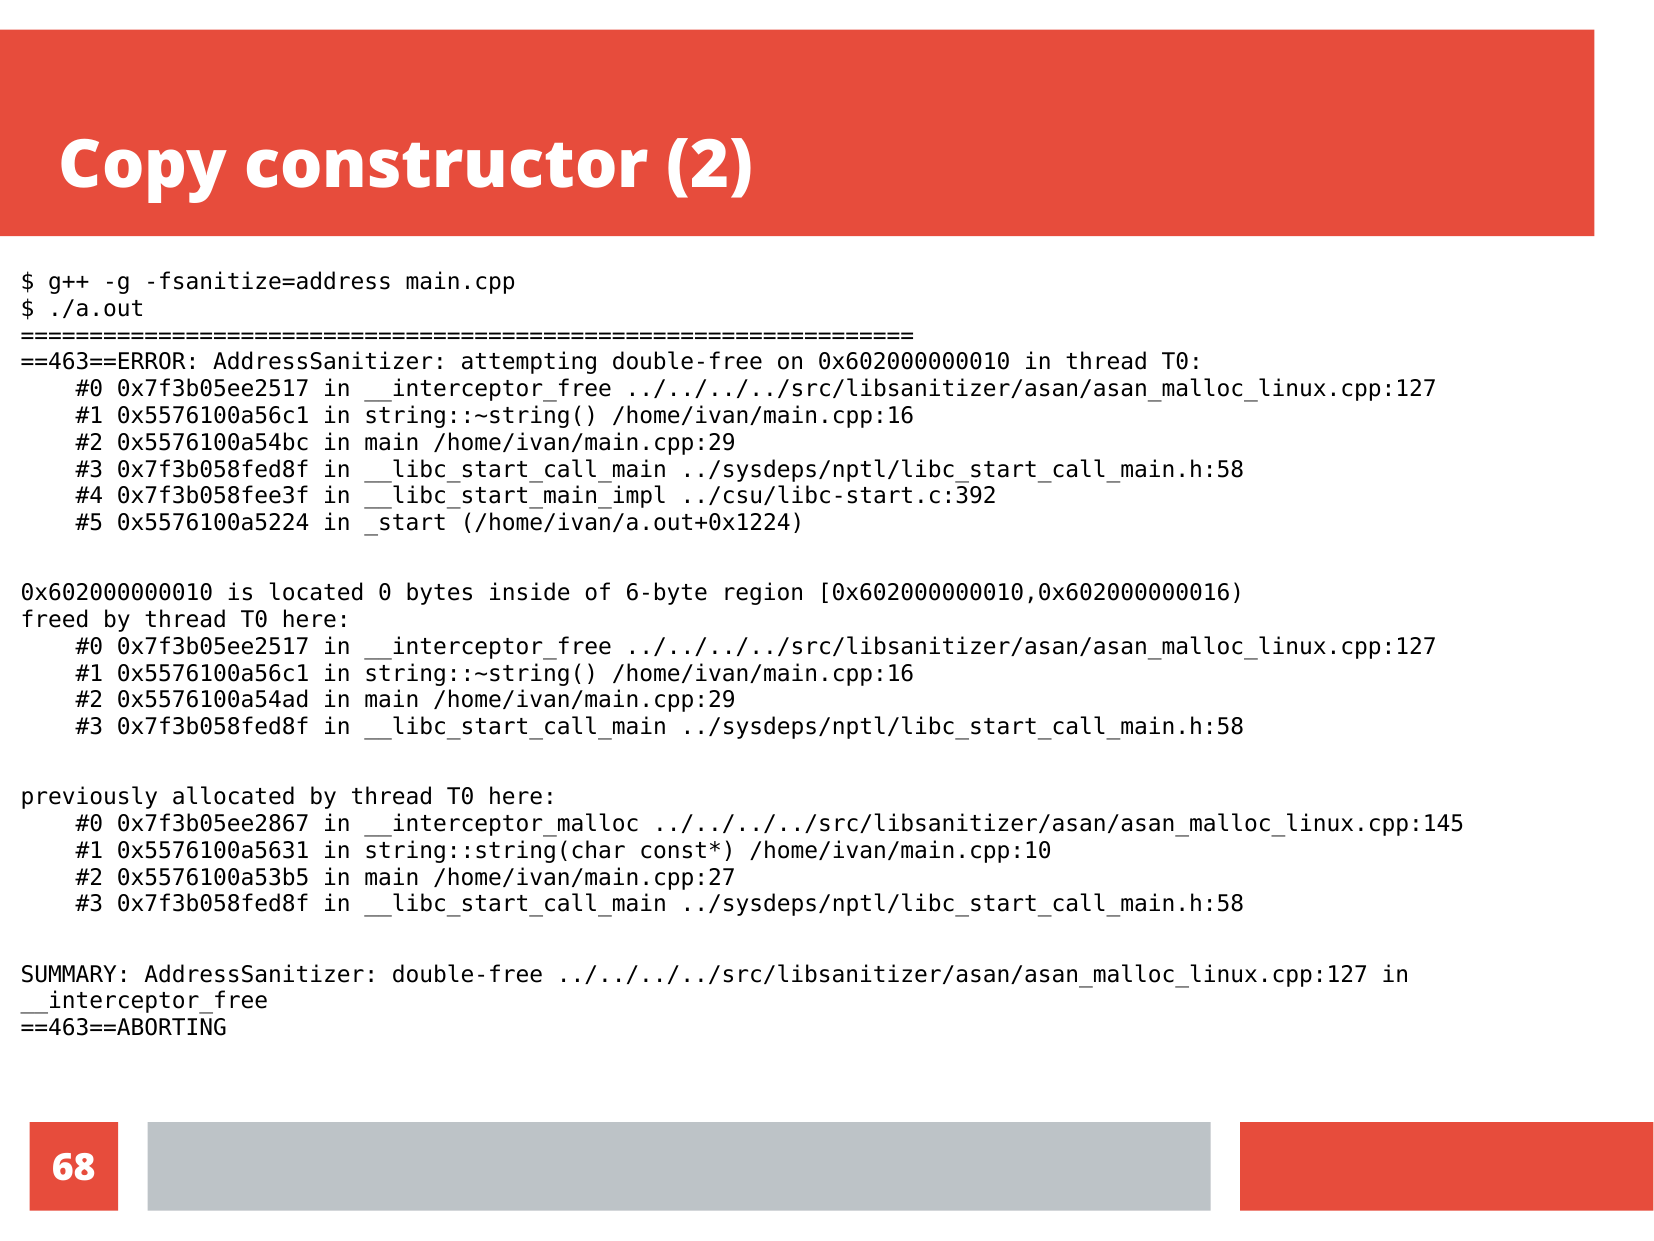

# Copy constructor (2)
$ g++ -g -fsanitize=address main.cpp
$ ./a.out
=================================================================
==463==ERROR: AddressSanitizer: attempting double-free on 0x602000000010 in thread T0:
 #0 0x7f3b05ee2517 in __interceptor_free ../../../../src/libsanitizer/asan/asan_malloc_linux.cpp:127
 #1 0x5576100a56c1 in string::~string() /home/ivan/main.cpp:16
 #2 0x5576100a54bc in main /home/ivan/main.cpp:29
 #3 0x7f3b058fed8f in __libc_start_call_main ../sysdeps/nptl/libc_start_call_main.h:58
 #4 0x7f3b058fee3f in __libc_start_main_impl ../csu/libc-start.c:392
 #5 0x5576100a5224 in _start (/home/ivan/a.out+0x1224)
0x602000000010 is located 0 bytes inside of 6-byte region [0x602000000010,0x602000000016)
freed by thread T0 here:
 #0 0x7f3b05ee2517 in __interceptor_free ../../../../src/libsanitizer/asan/asan_malloc_linux.cpp:127
 #1 0x5576100a56c1 in string::~string() /home/ivan/main.cpp:16
 #2 0x5576100a54ad in main /home/ivan/main.cpp:29
 #3 0x7f3b058fed8f in __libc_start_call_main ../sysdeps/nptl/libc_start_call_main.h:58
previously allocated by thread T0 here:
 #0 0x7f3b05ee2867 in __interceptor_malloc ../../../../src/libsanitizer/asan/asan_malloc_linux.cpp:145
 #1 0x5576100a5631 in string::string(char const*) /home/ivan/main.cpp:10
 #2 0x5576100a53b5 in main /home/ivan/main.cpp:27
 #3 0x7f3b058fed8f in __libc_start_call_main ../sysdeps/nptl/libc_start_call_main.h:58
SUMMARY: AddressSanitizer: double-free ../../../../src/libsanitizer/asan/asan_malloc_linux.cpp:127 in __interceptor_free
==463==ABORTING
68